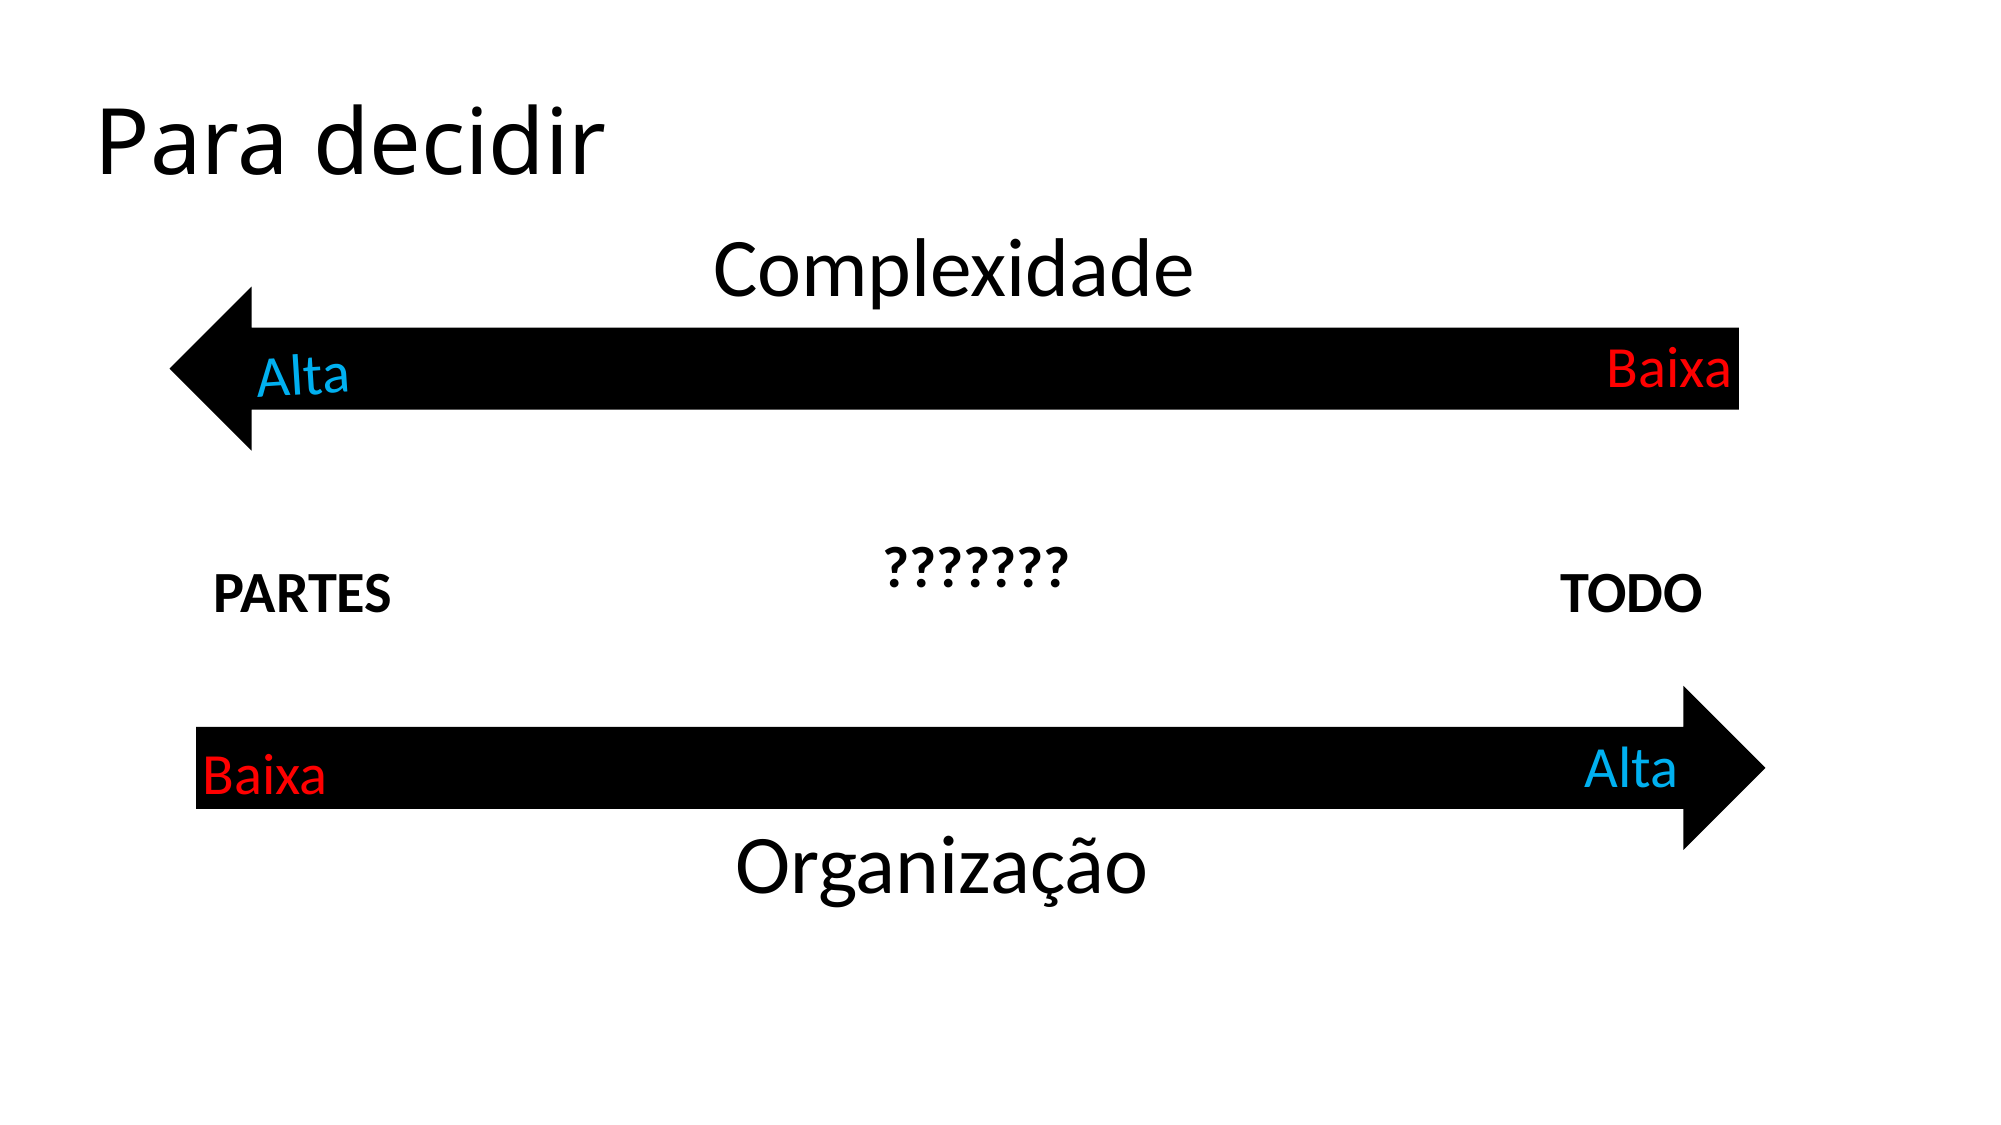

# Para decidir
Complexidade
Baixa
Alta
???????
PARTES
TODO
Alta
Baixa
Organização